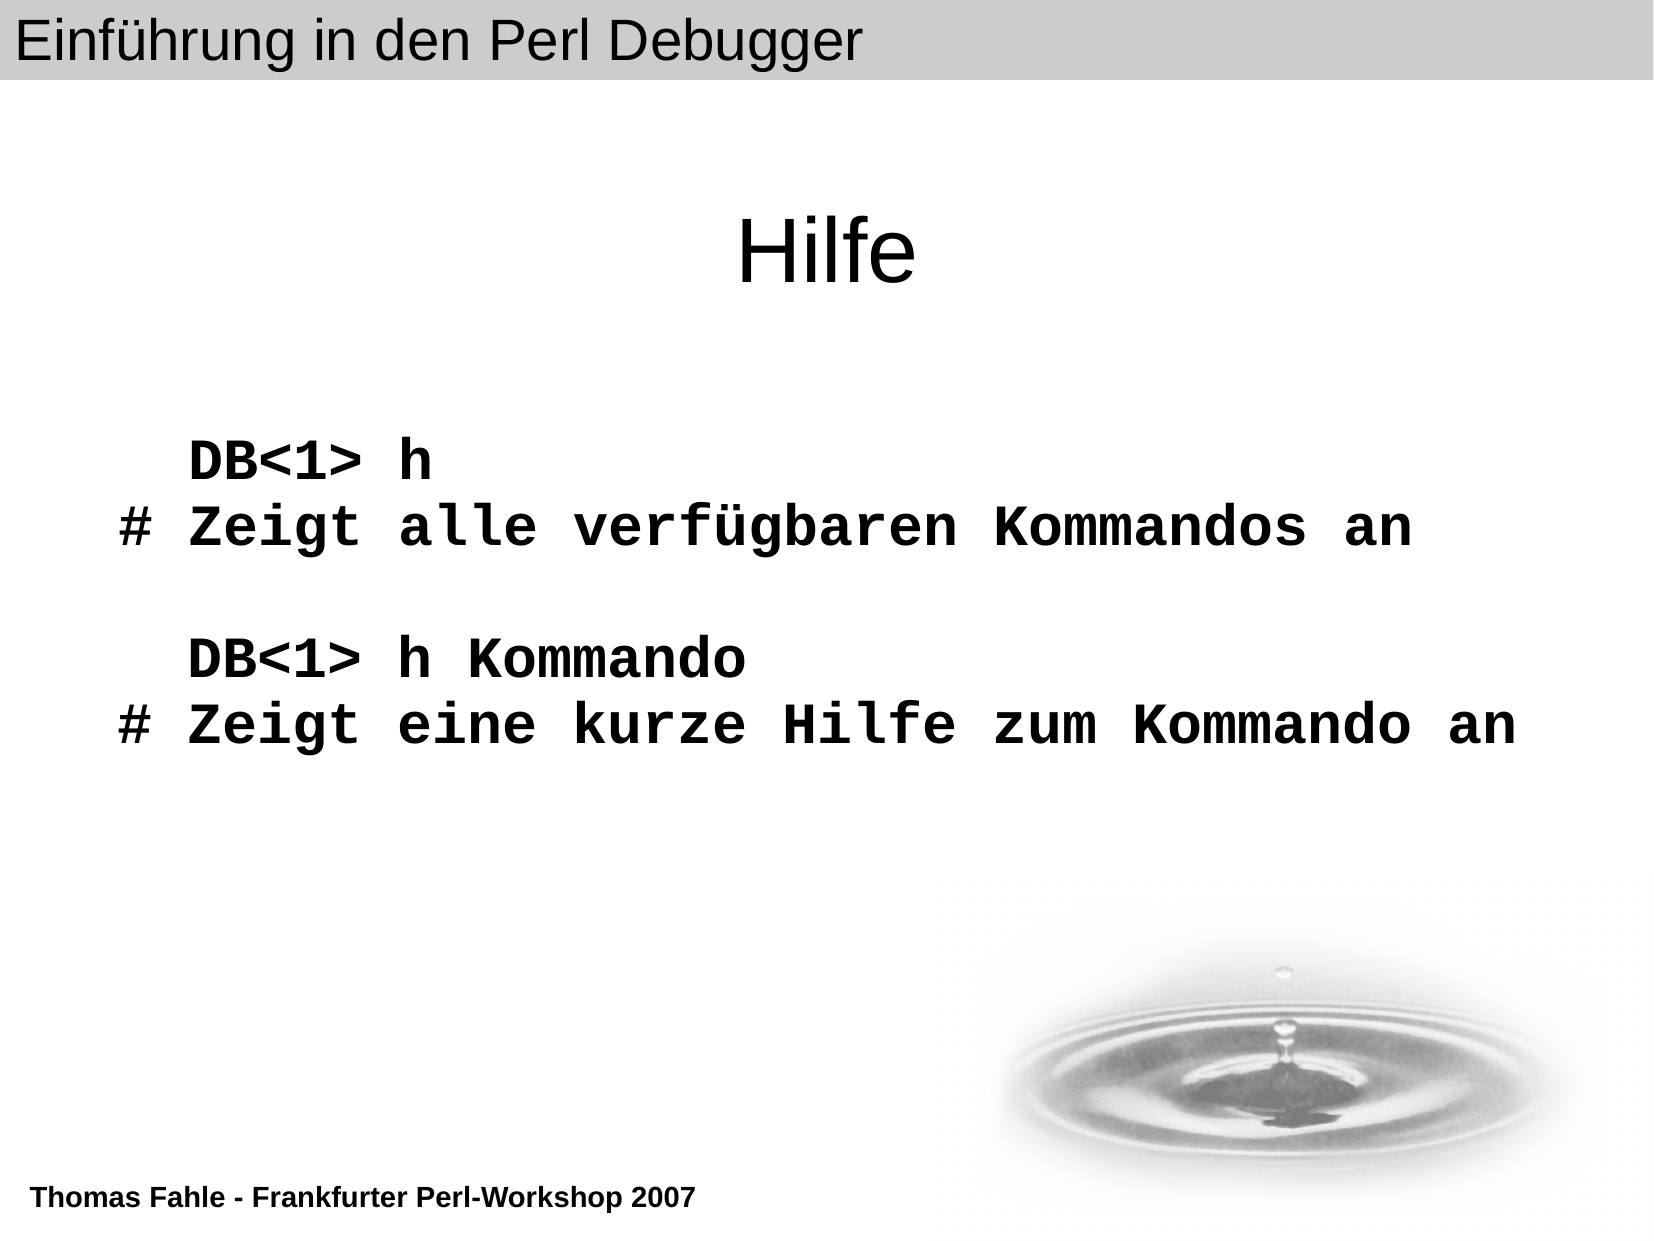

# Hilfe
 DB<1> h
# Zeigt alle verfügbaren Kommandos an
 DB<1> h Kommando
 # Zeigt eine kurze Hilfe zum Kommando an